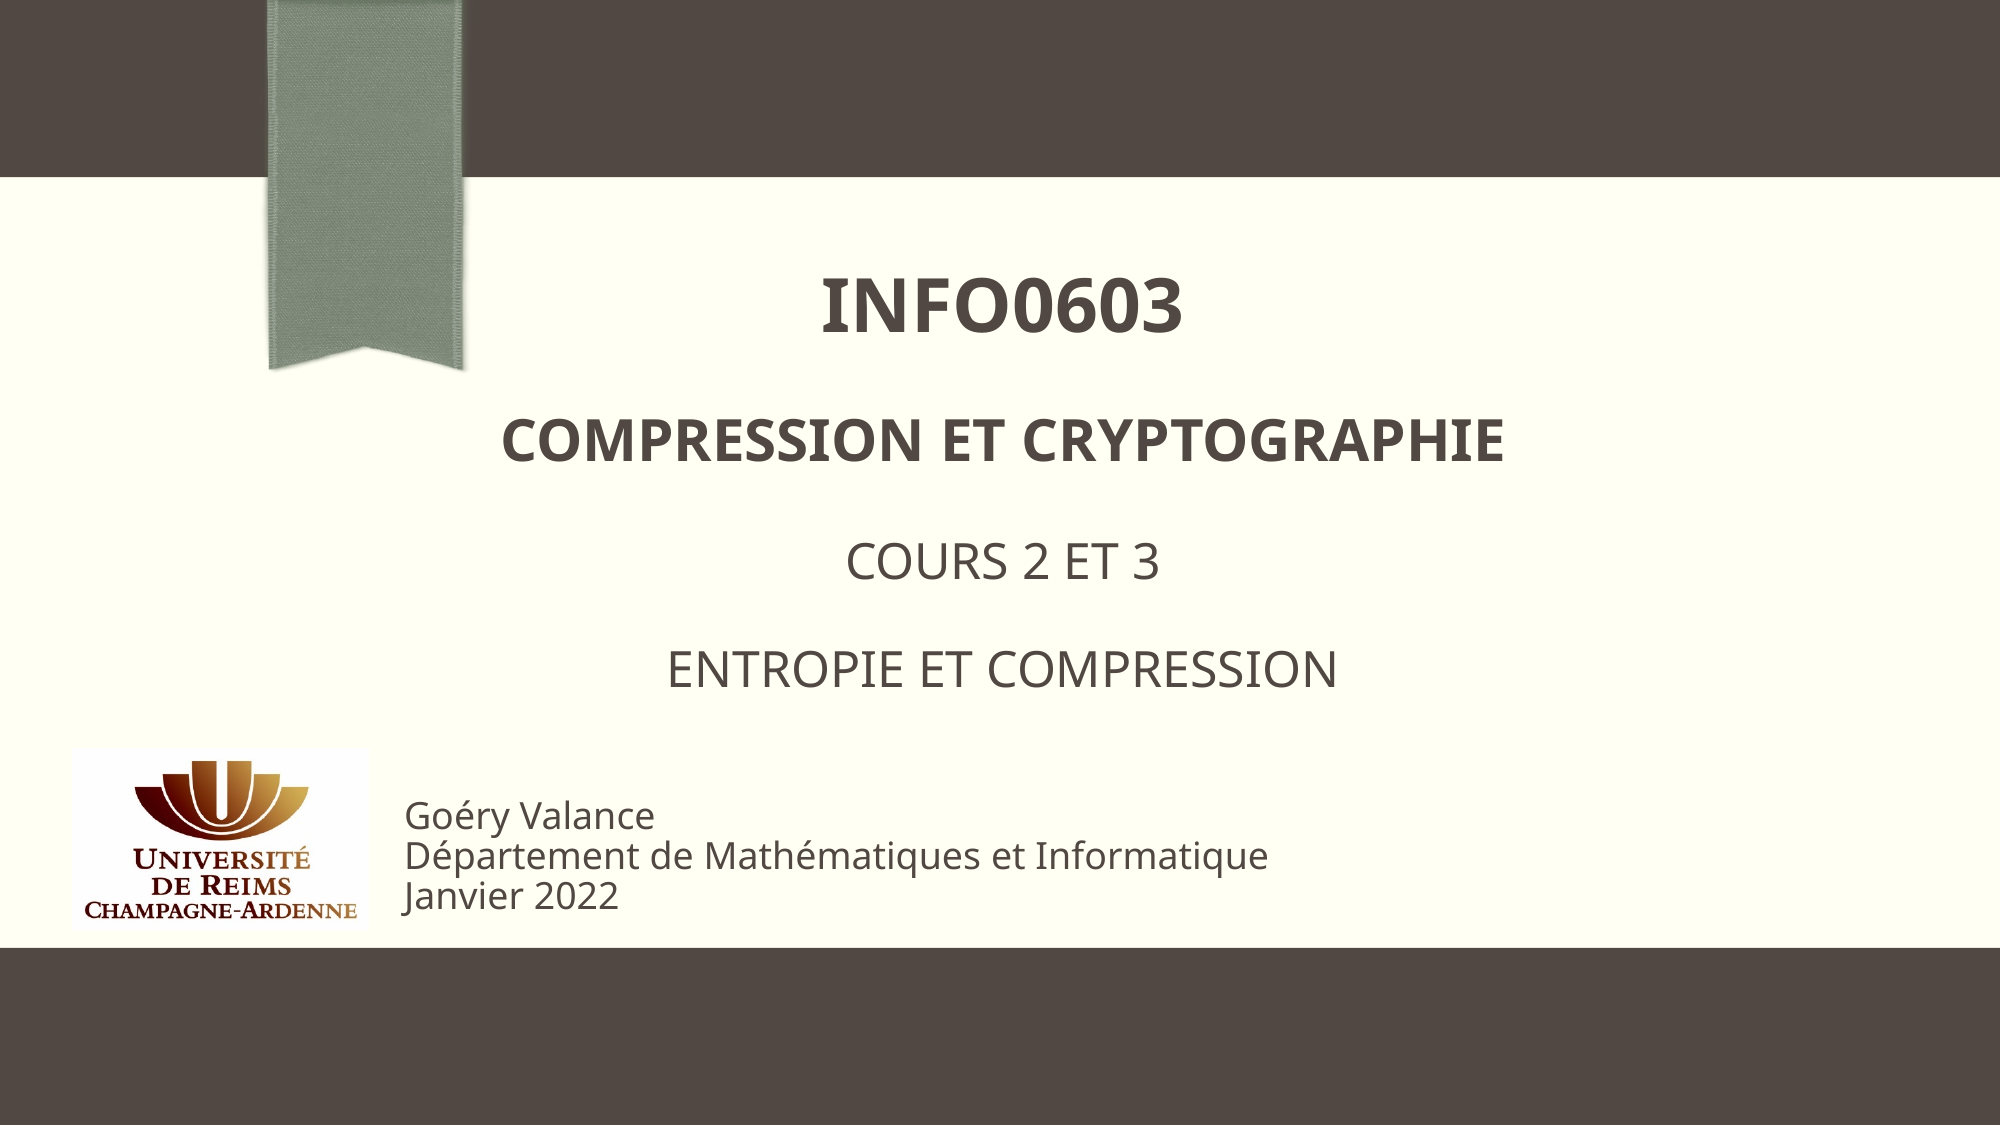

# Info0603 Compression et cryptographie Cours 2 et 3 Entropie et Compression
Goéry Valance
Département de Mathématiques et Informatique
Janvier 2022